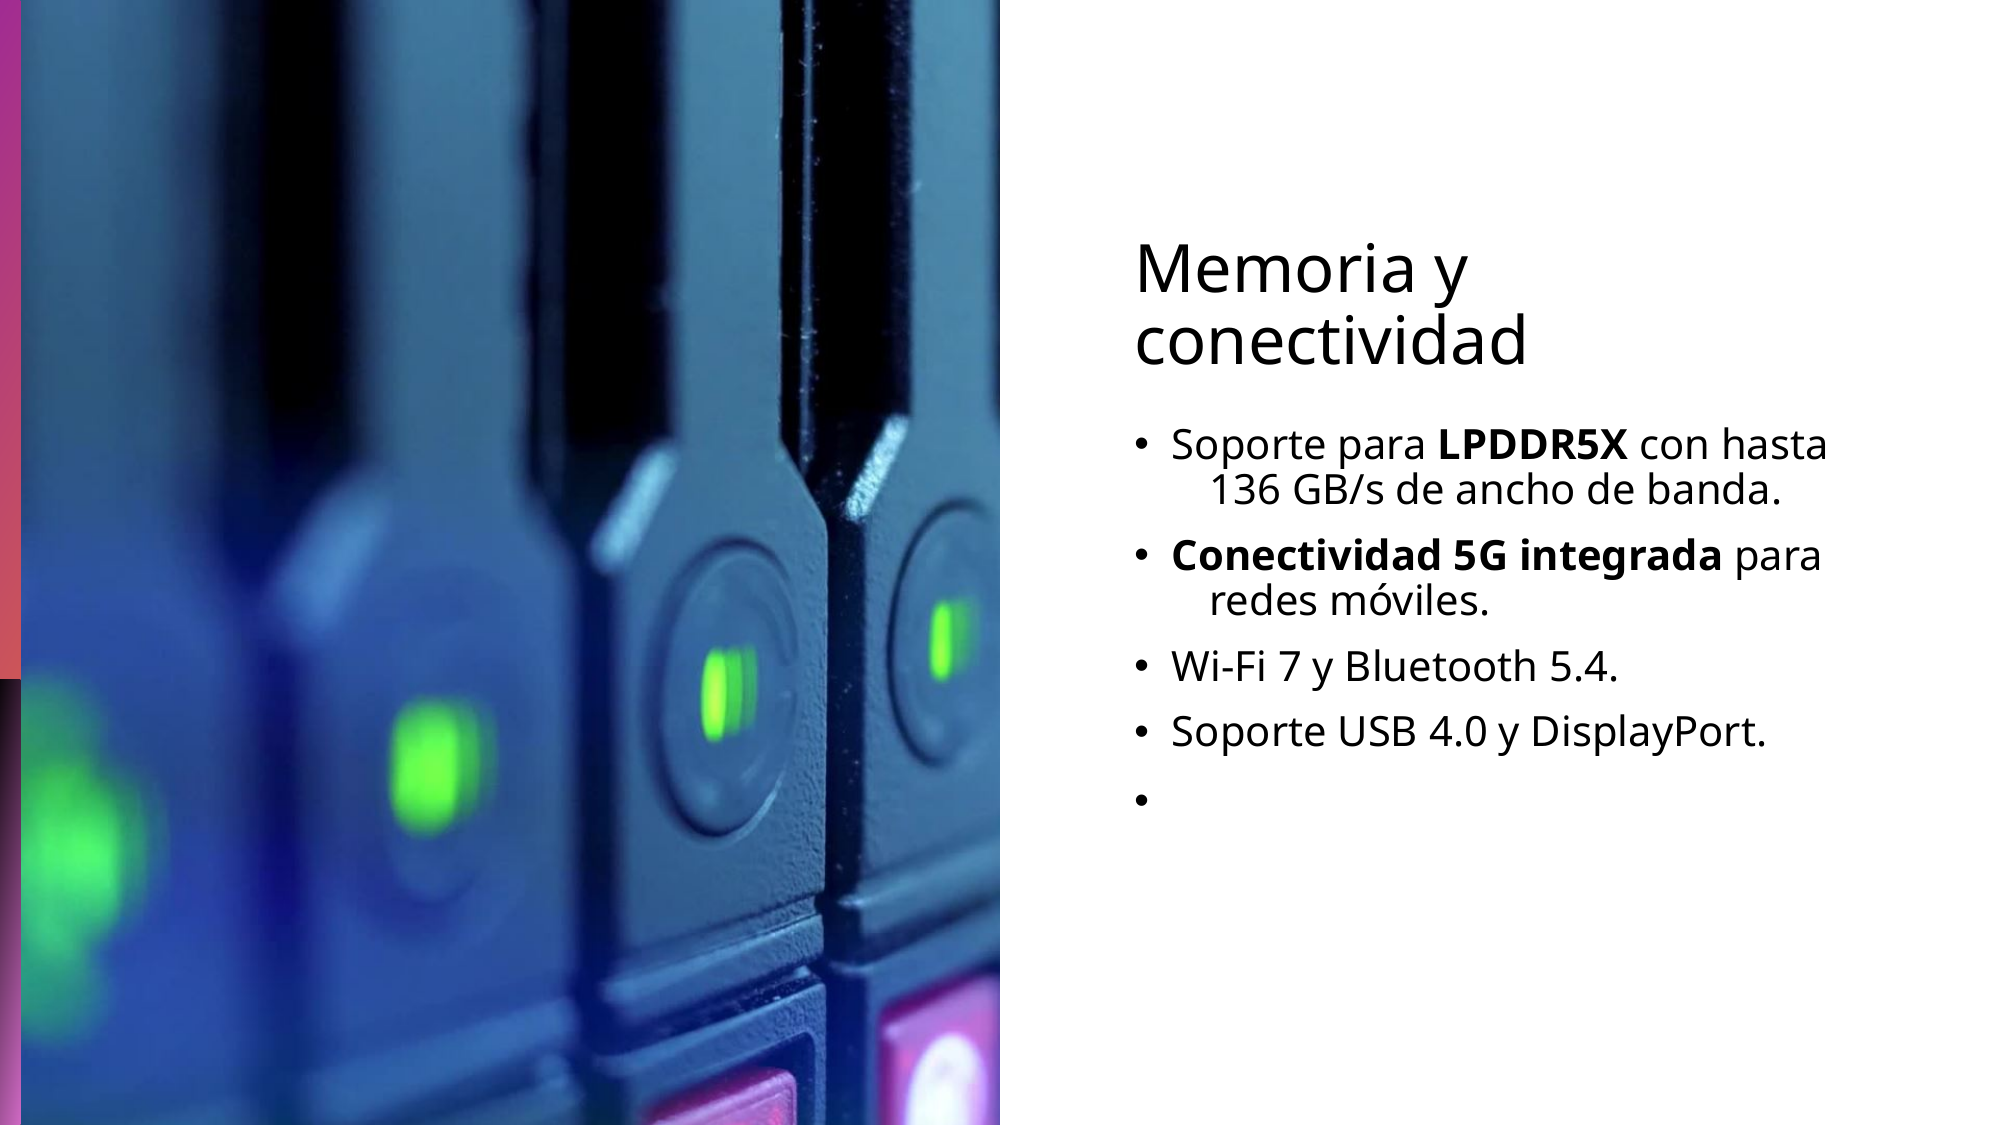

# Memoria y conectividad
Soporte para LPDDR5X con hasta 136 GB/s de ancho de banda.
Conectividad 5G integrada para redes móviles.
Wi-Fi 7 y Bluetooth 5.4.
Soporte USB 4.0 y DisplayPort.